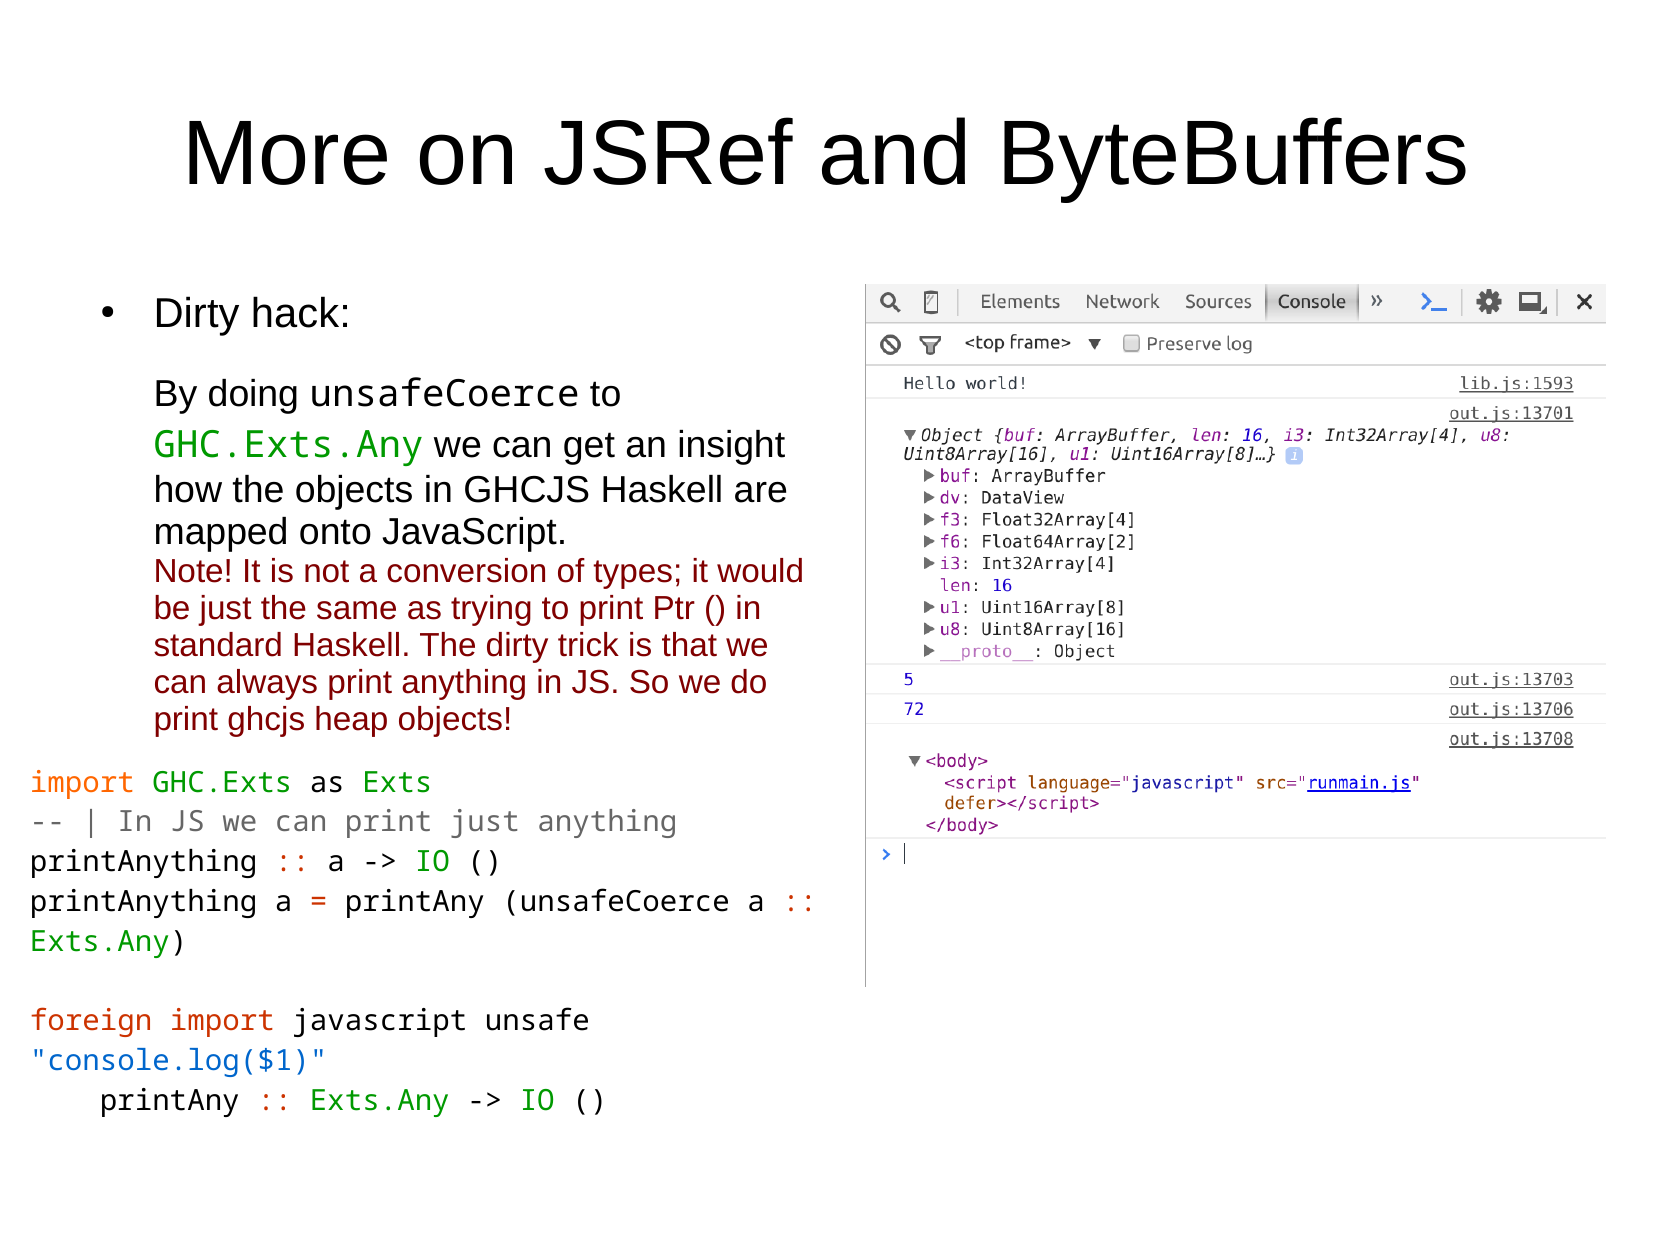

# More on JSRef and ByteBuffers
Dirty hack:
By doing unsafeCoerce to GHC.Exts.Any we can get an insight how the objects in GHCJS Haskell are mapped onto JavaScript.
Note! It is not a conversion of types; it would be just the same as trying to print Ptr () in standard Haskell. The dirty trick is that we can always print anything in JS. So we do print ghcjs heap objects!
import GHC.Exts as Exts
-- | In JS we can print just anything
printAnything :: a -> IO ()
printAnything a = printAny (unsafeCoerce a :: Exts.Any)
foreign import javascript unsafe "console.log($1)"
 printAny :: Exts.Any -> IO ()